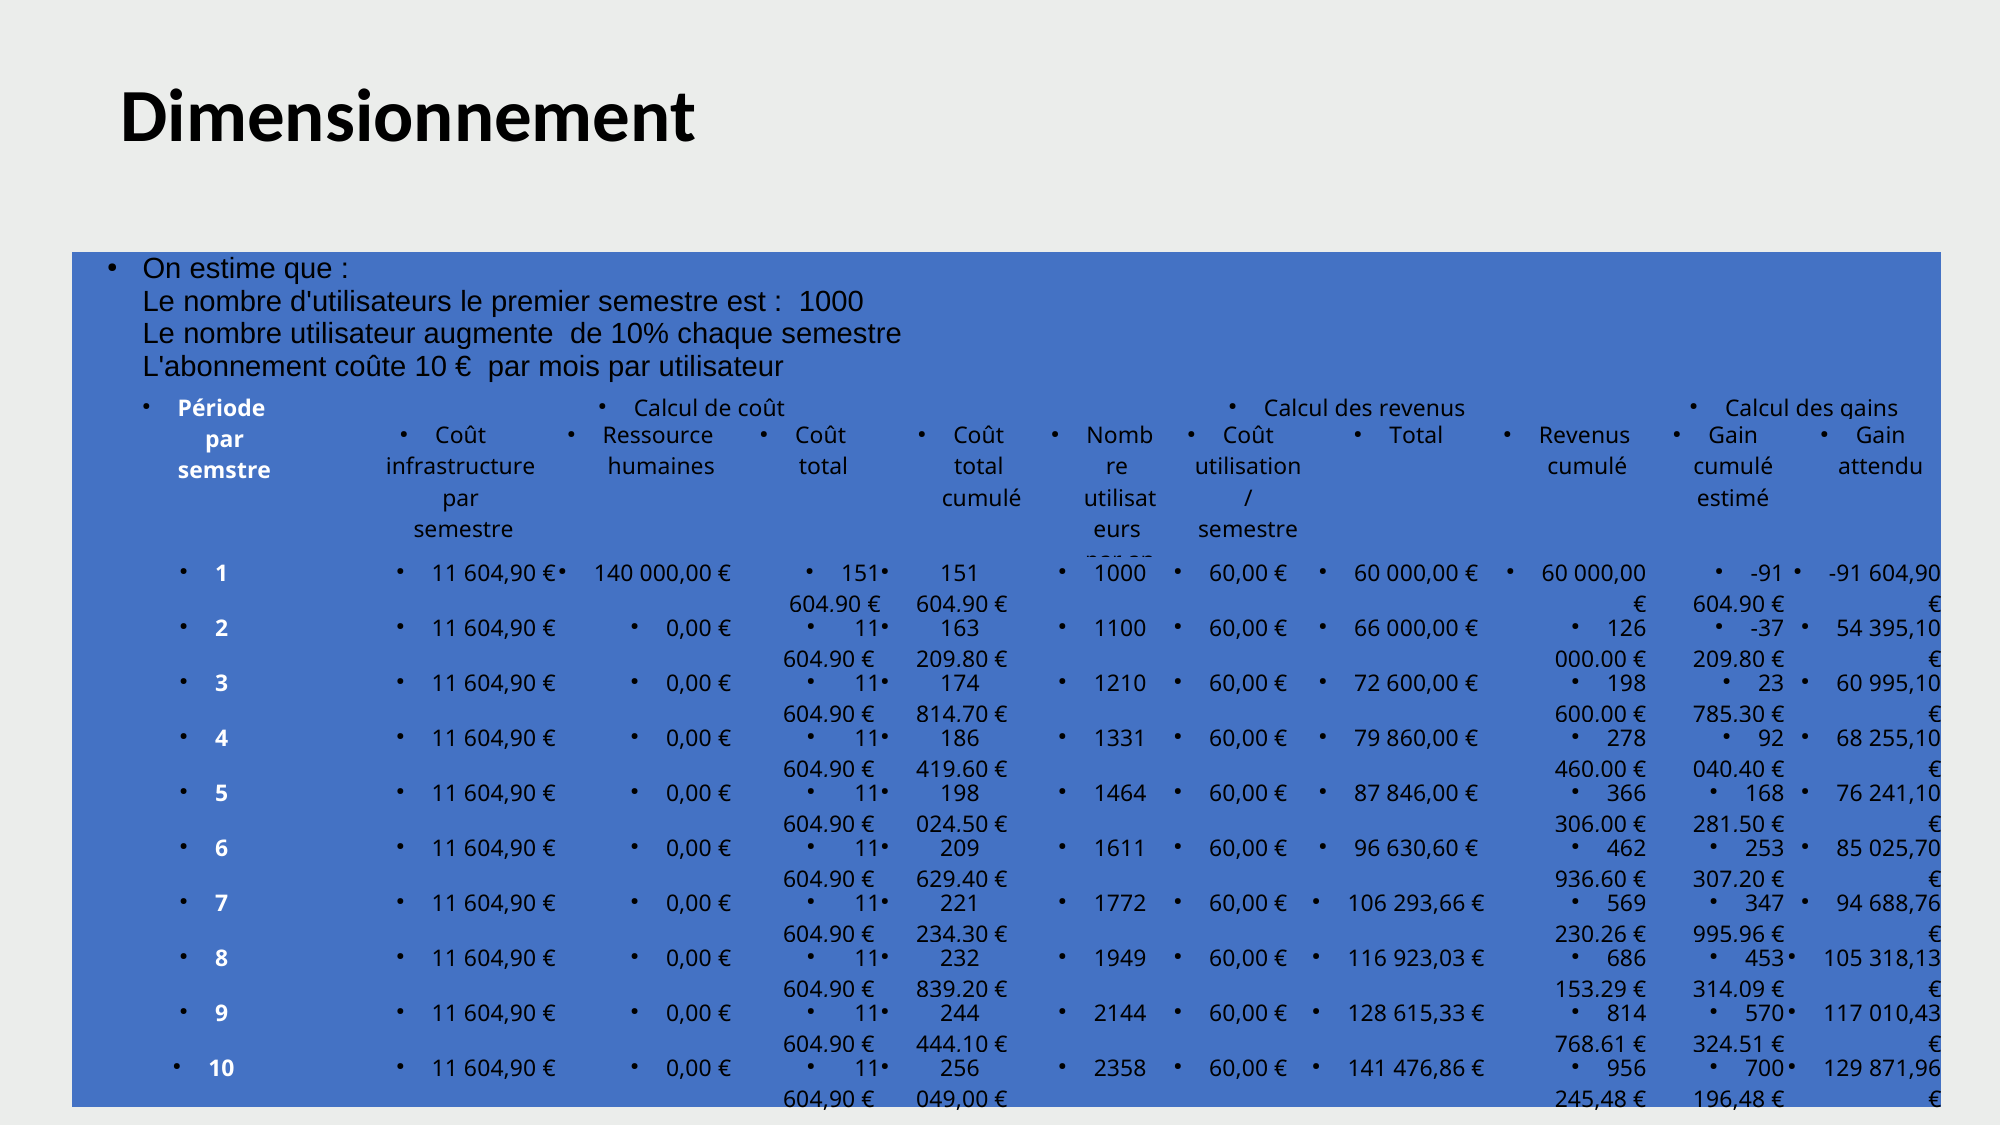

Dimensionnement
| On estime que : Le nombre d'utilisateurs le premier semestre est : 1000 Le nombre utilisateur augmente de 10% chaque semestre L'abonnement coûte 10 € par mois par utilisateur | | | | | | | | | | |
| --- | --- | --- | --- | --- | --- | --- | --- | --- | --- | --- |
| Période par semstre | Calcul de coût | | | | Calcul des revenus | | | | Calcul des gains | |
| | Coût infrastructure par semestre | Ressource humaines | Coût total | Coût total cumulé | Nombre utilisateurs par an | Coût utilisation/ semestre | Total | Revenus cumulé | Gain cumulé estimé | Gain attendu |
| 1 | 11 604,90 € | 140 000,00 € | 151 604,90 € | 151 604,90 € | 1000 | 60,00 € | 60 000,00 € | 60 000,00 € | -91 604,90 € | -91 604,90 € |
| 2 | 11 604,90 € | 0,00 € | 11 604,90 € | 163 209,80 € | 1100 | 60,00 € | 66 000,00 € | 126 000,00 € | -37 209,80 € | 54 395,10 € |
| 3 | 11 604,90 € | 0,00 € | 11 604,90 € | 174 814,70 € | 1210 | 60,00 € | 72 600,00 € | 198 600,00 € | 23 785,30 € | 60 995,10 € |
| 4 | 11 604,90 € | 0,00 € | 11 604,90 € | 186 419,60 € | 1331 | 60,00 € | 79 860,00 € | 278 460,00 € | 92 040,40 € | 68 255,10 € |
| 5 | 11 604,90 € | 0,00 € | 11 604,90 € | 198 024,50 € | 1464 | 60,00 € | 87 846,00 € | 366 306,00 € | 168 281,50 € | 76 241,10 € |
| 6 | 11 604,90 € | 0,00 € | 11 604,90 € | 209 629,40 € | 1611 | 60,00 € | 96 630,60 € | 462 936,60 € | 253 307,20 € | 85 025,70 € |
| 7 | 11 604,90 € | 0,00 € | 11 604,90 € | 221 234,30 € | 1772 | 60,00 € | 106 293,66 € | 569 230,26 € | 347 995,96 € | 94 688,76 € |
| 8 | 11 604,90 € | 0,00 € | 11 604,90 € | 232 839,20 € | 1949 | 60,00 € | 116 923,03 € | 686 153,29 € | 453 314,09 € | 105 318,13 € |
| 9 | 11 604,90 € | 0,00 € | 11 604,90 € | 244 444,10 € | 2144 | 60,00 € | 128 615,33 € | 814 768,61 € | 570 324,51 € | 117 010,43 € |
| 10 | 11 604,90 € | 0,00 € | 11 604,90 € | 256 049,00 € | 2358 | 60,00 € | 141 476,86 € | 956 245,48 € | 700 196,48 € | 129 871,96 € |